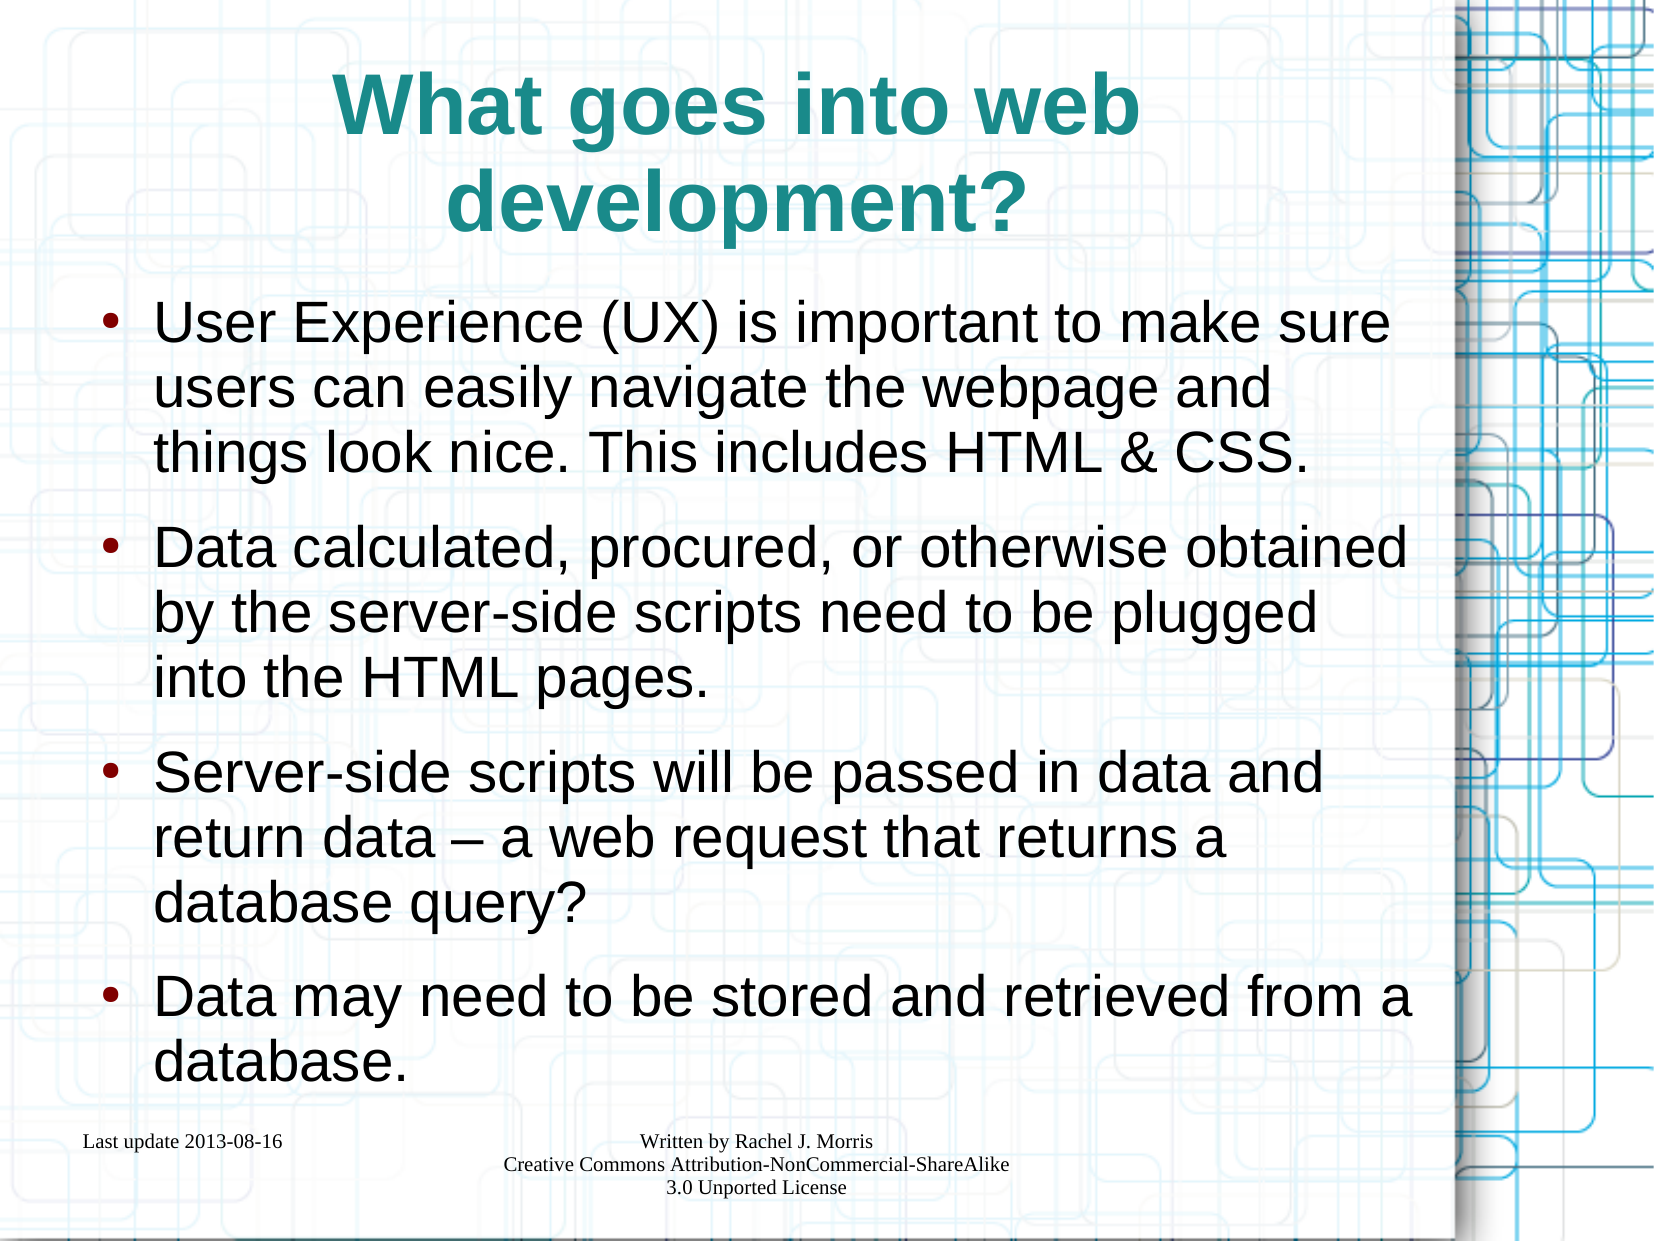

# What goes into web development?
User Experience (UX) is important to make sure users can easily navigate the webpage and things look nice. This includes HTML & CSS.
Data calculated, procured, or otherwise obtained by the server-side scripts need to be plugged into the HTML pages.
Server-side scripts will be passed in data and return data – a web request that returns a database query?
Data may need to be stored and retrieved from a database.